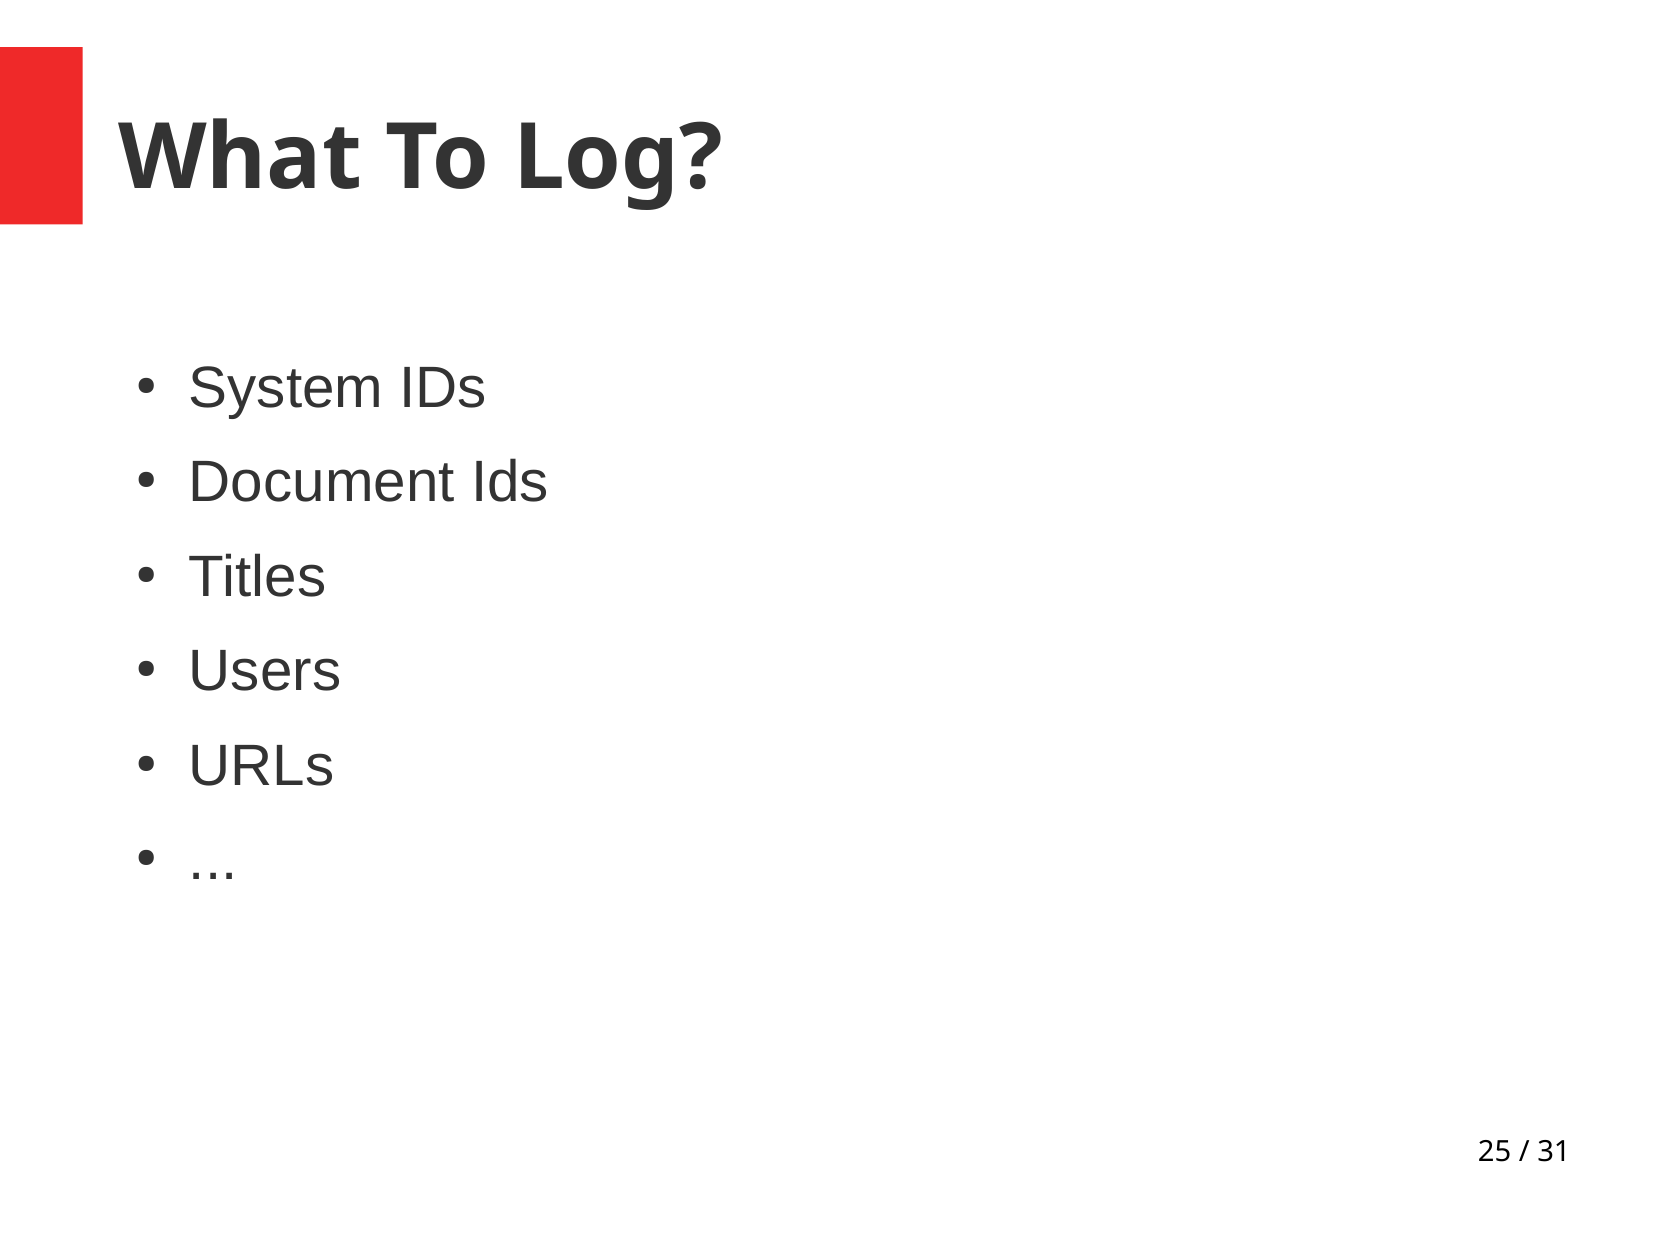

# What To Log?
System IDs
Document Ids
Titles
Users
URLs
...
25